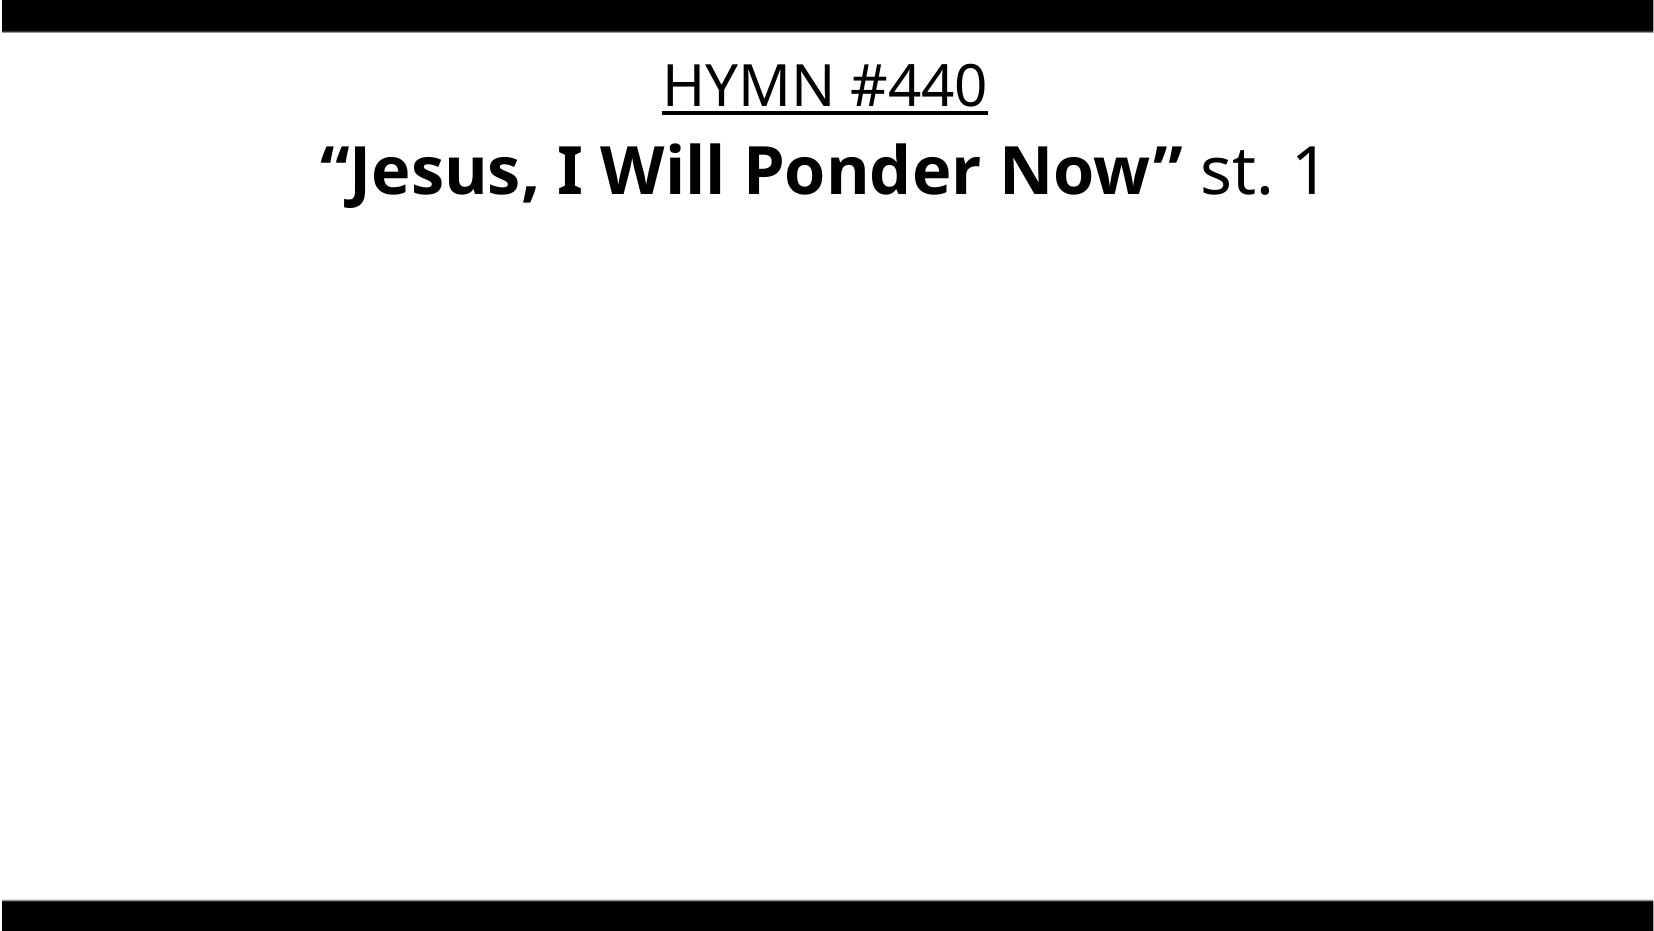

Hymn #440
“Jesus, I Will Ponder Now” st. 1